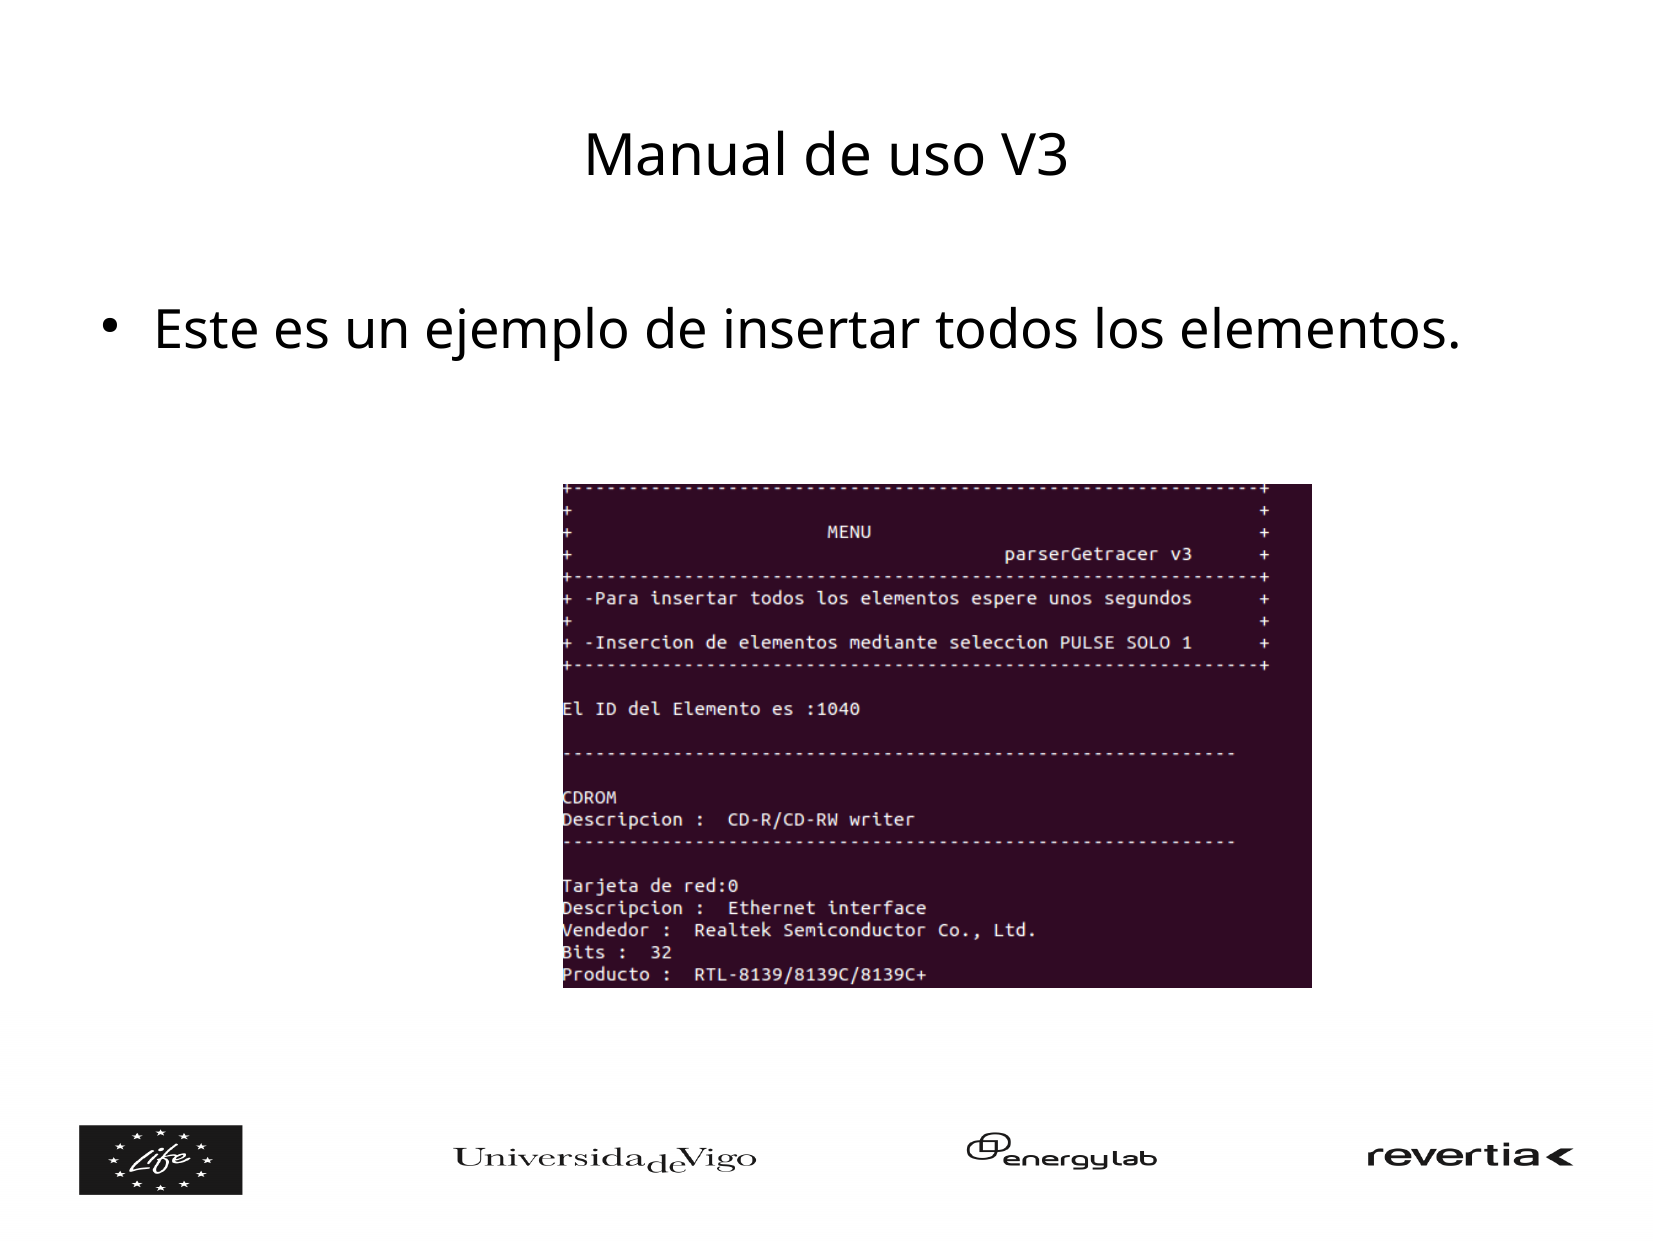

# Manual de uso V3
Este es un ejemplo de insertar todos los elementos.